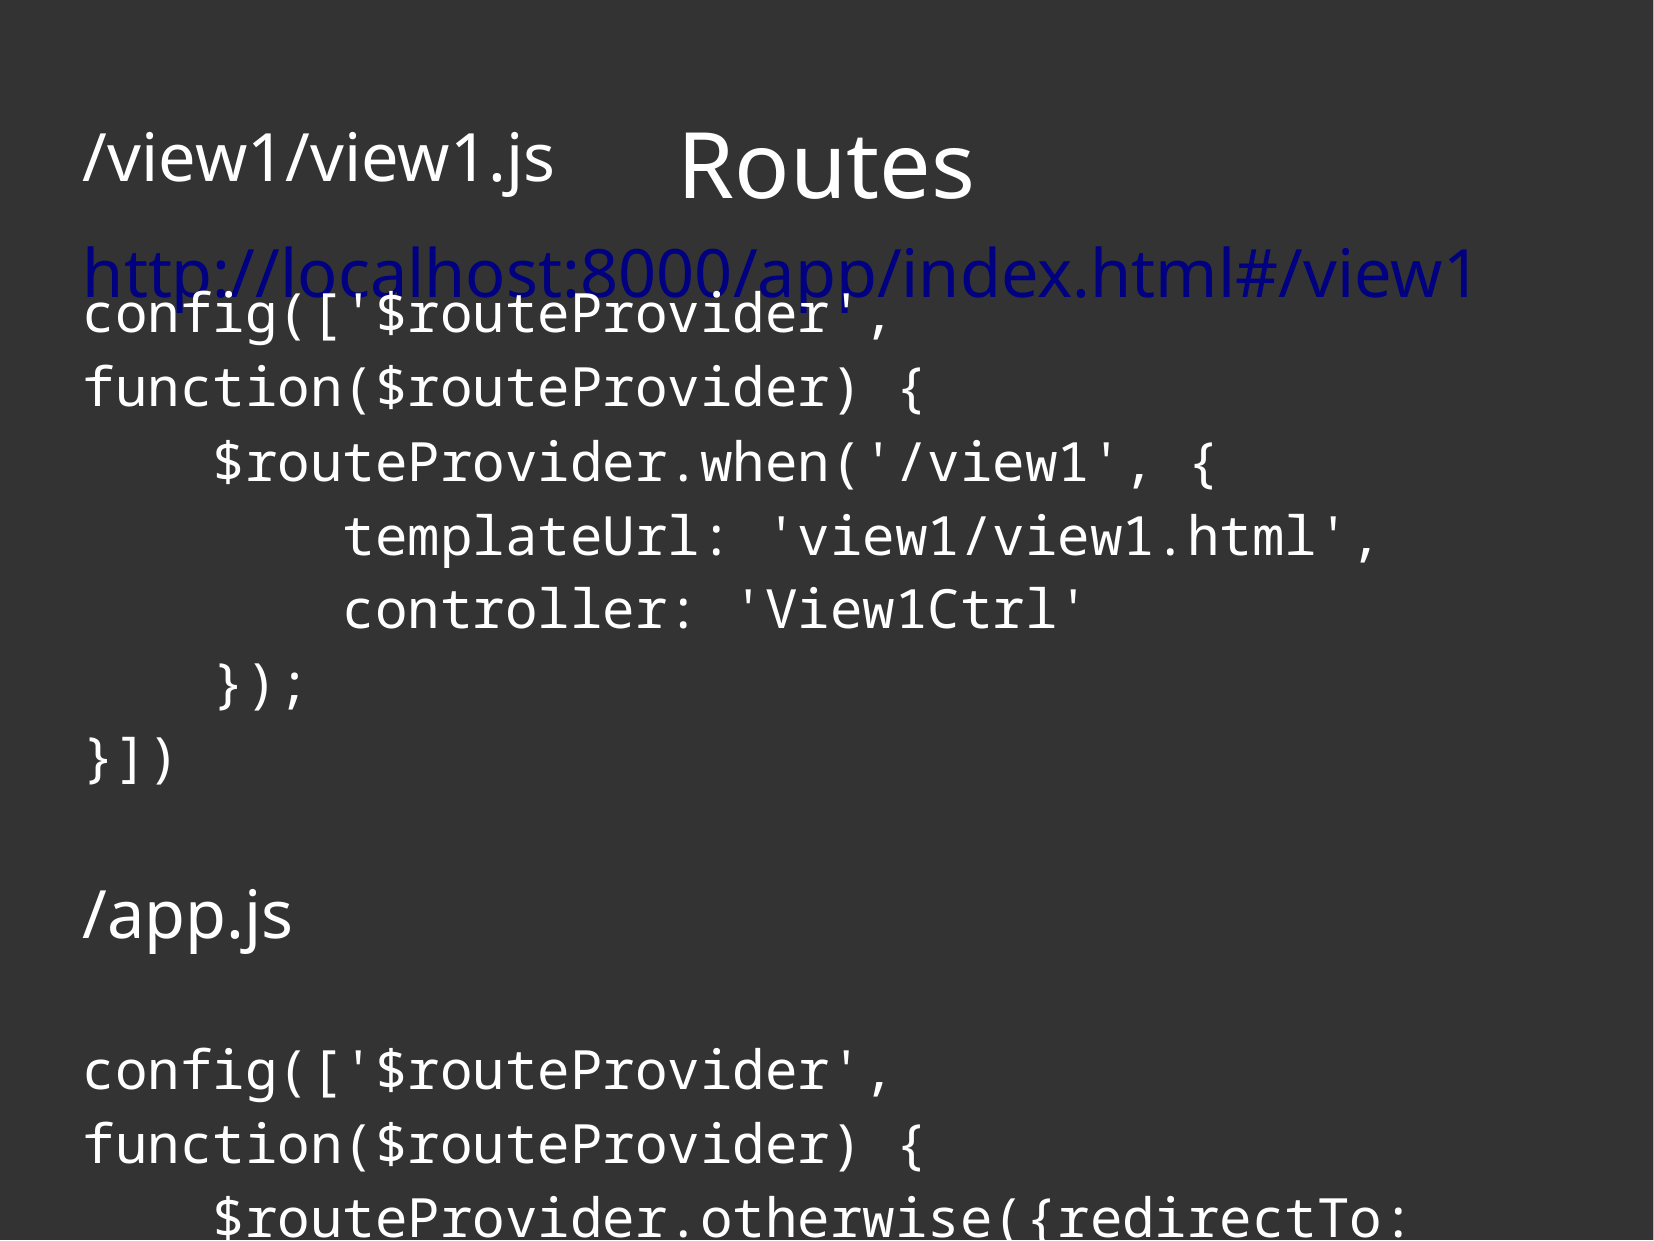

# Routes
/view1/view1.js
config(['$routeProvider', function($routeProvider) {
 $routeProvider.when('/view1', {
 templateUrl: 'view1/view1.html',
 controller: 'View1Ctrl'
 });
}])
/app.js
config(['$routeProvider', function($routeProvider) {
 $routeProvider.otherwise({redirectTo: '/view1'});
}]);
http://localhost:8000/app/index.html#/view1